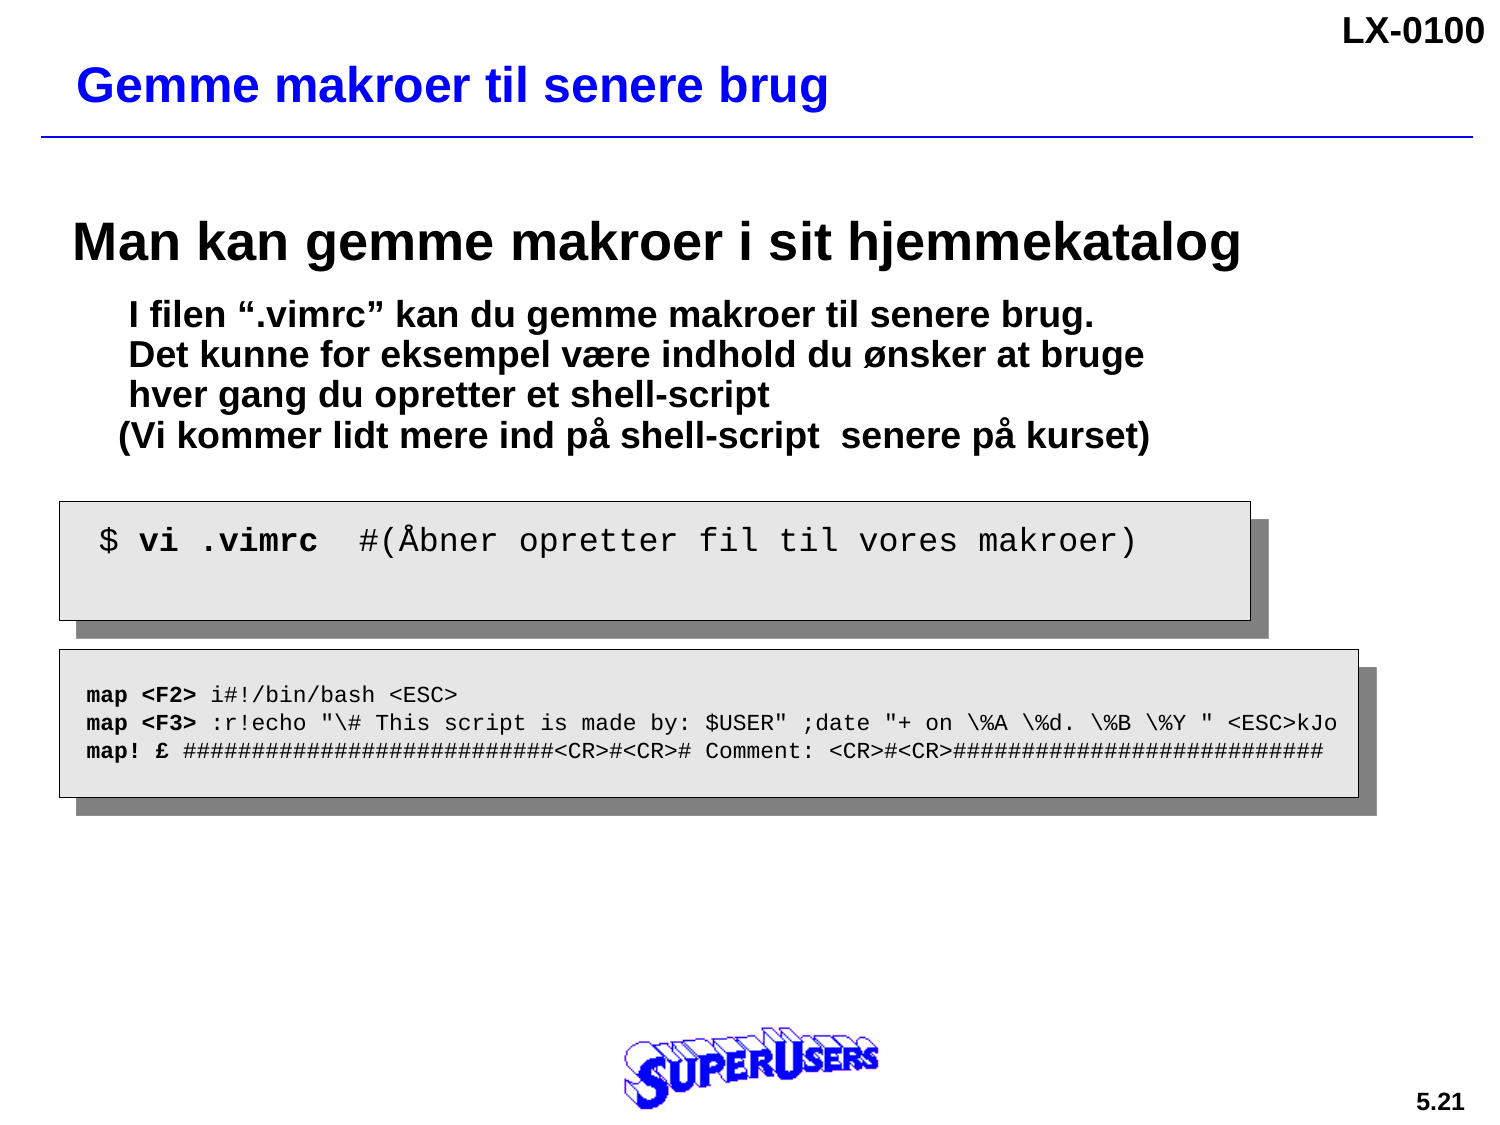

# Gemme makroer til senere brug
Man kan gemme makroer i sit hjemmekatalog
 I filen “.vimrc” kan du gemme makroer til senere brug.
 Det kunne for eksempel være indhold du ønsker at bruge
 hver gang du opretter et shell-script
(Vi kommer lidt mere ind på shell-script senere på kurset)
 $ vi .vimrc 	#(Åbner opretter fil til vores makroer)
 map <F2> i#!/bin/bash <ESC>
 map <F3> :r!echo "\# This script is made by: $USER" ;date "+ on \%A \%d. \%B \%Y " <ESC>kJo
 map! £ ###########################<CR>#<CR># Comment: <CR>#<CR>###########################